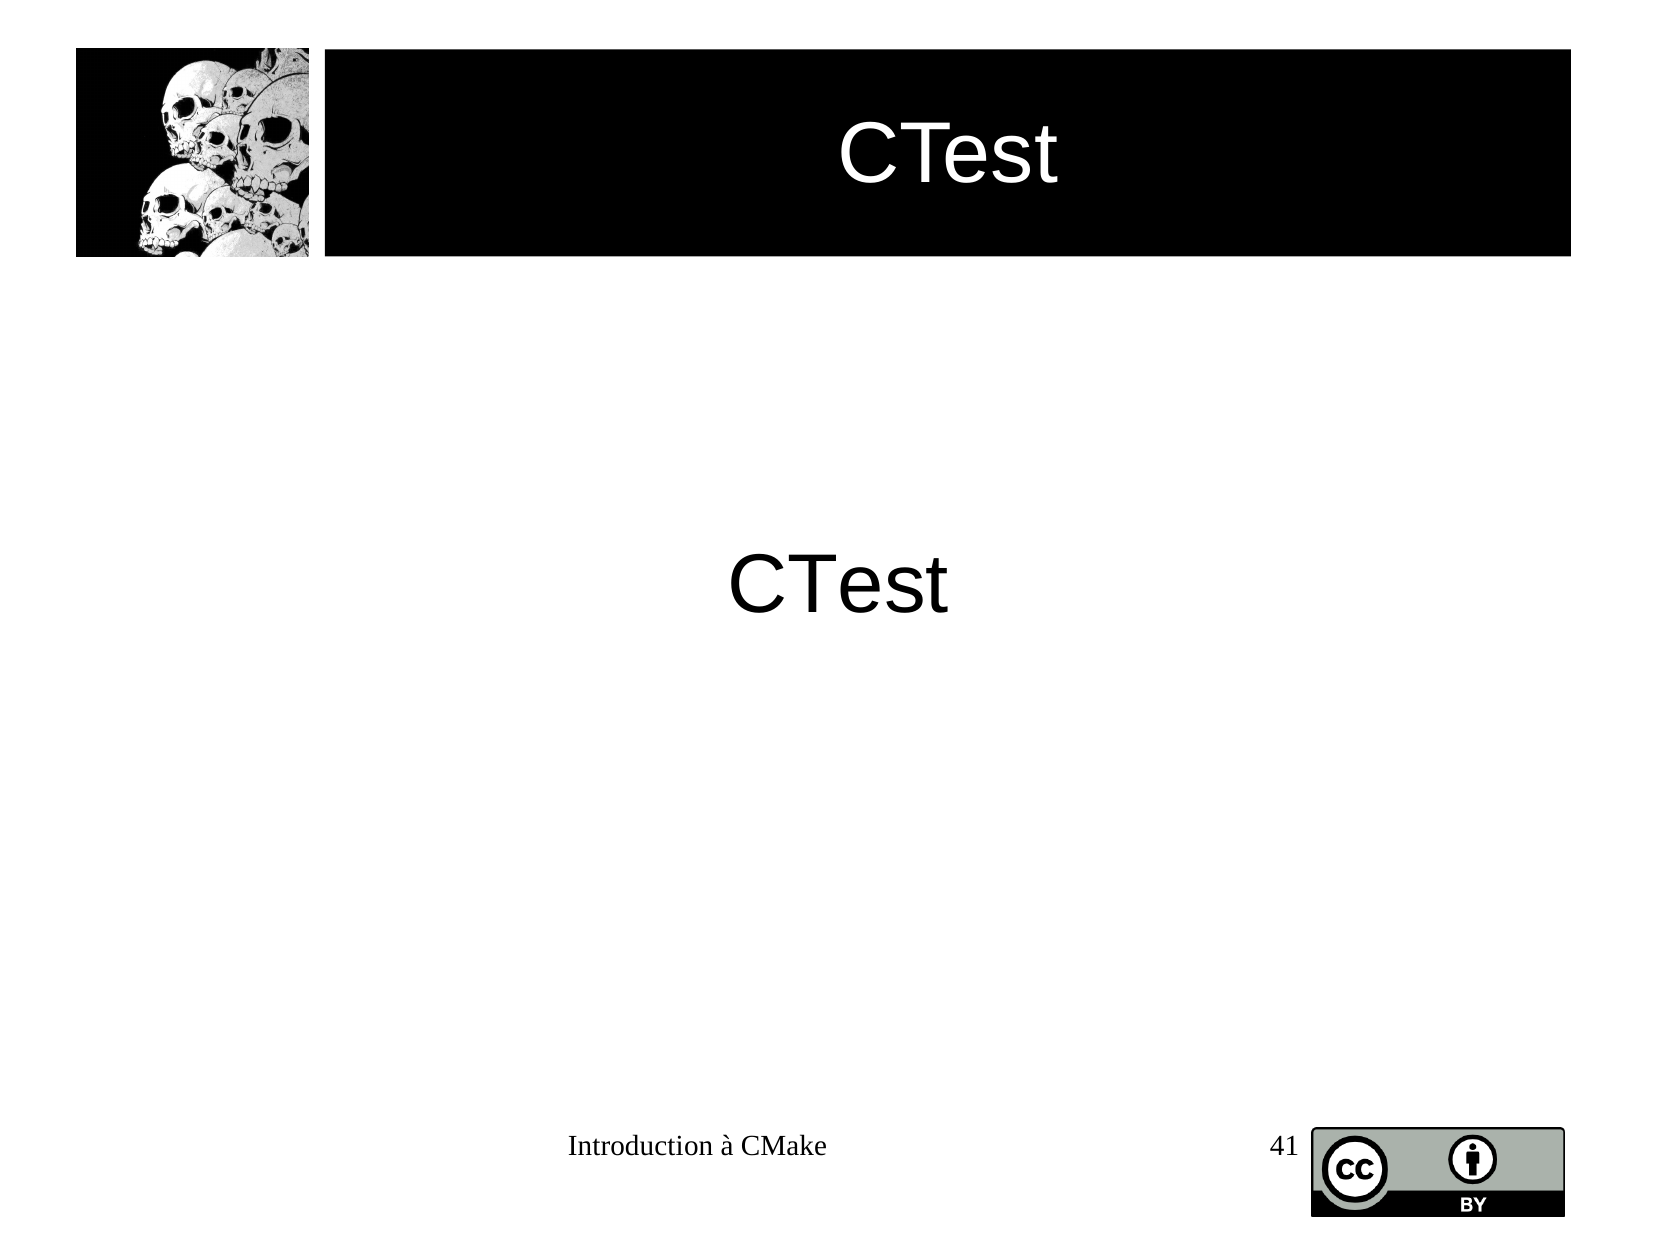

# CTest
CTest
Introduction à CMake
41